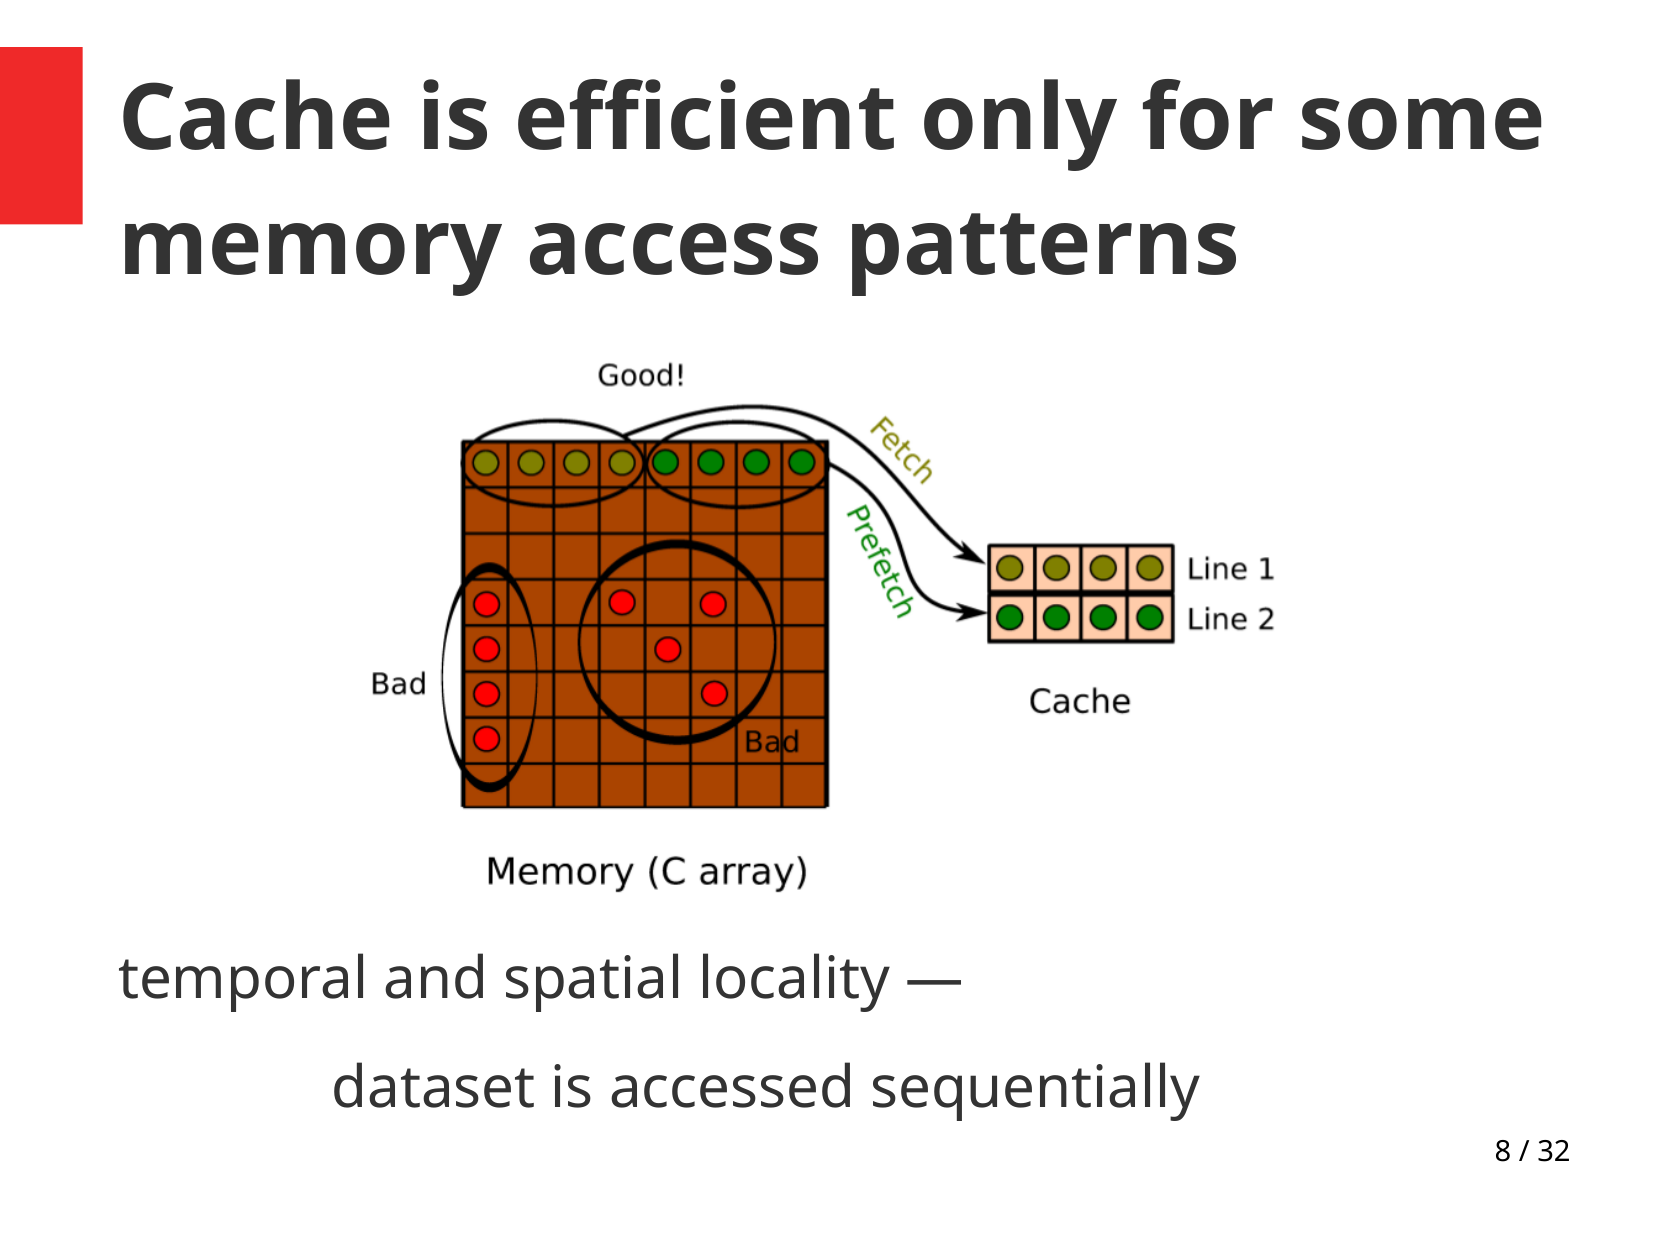

# Cache is efficient only for some memory access patterns
temporal and spatial locality —
 dataset is accessed sequentially
8